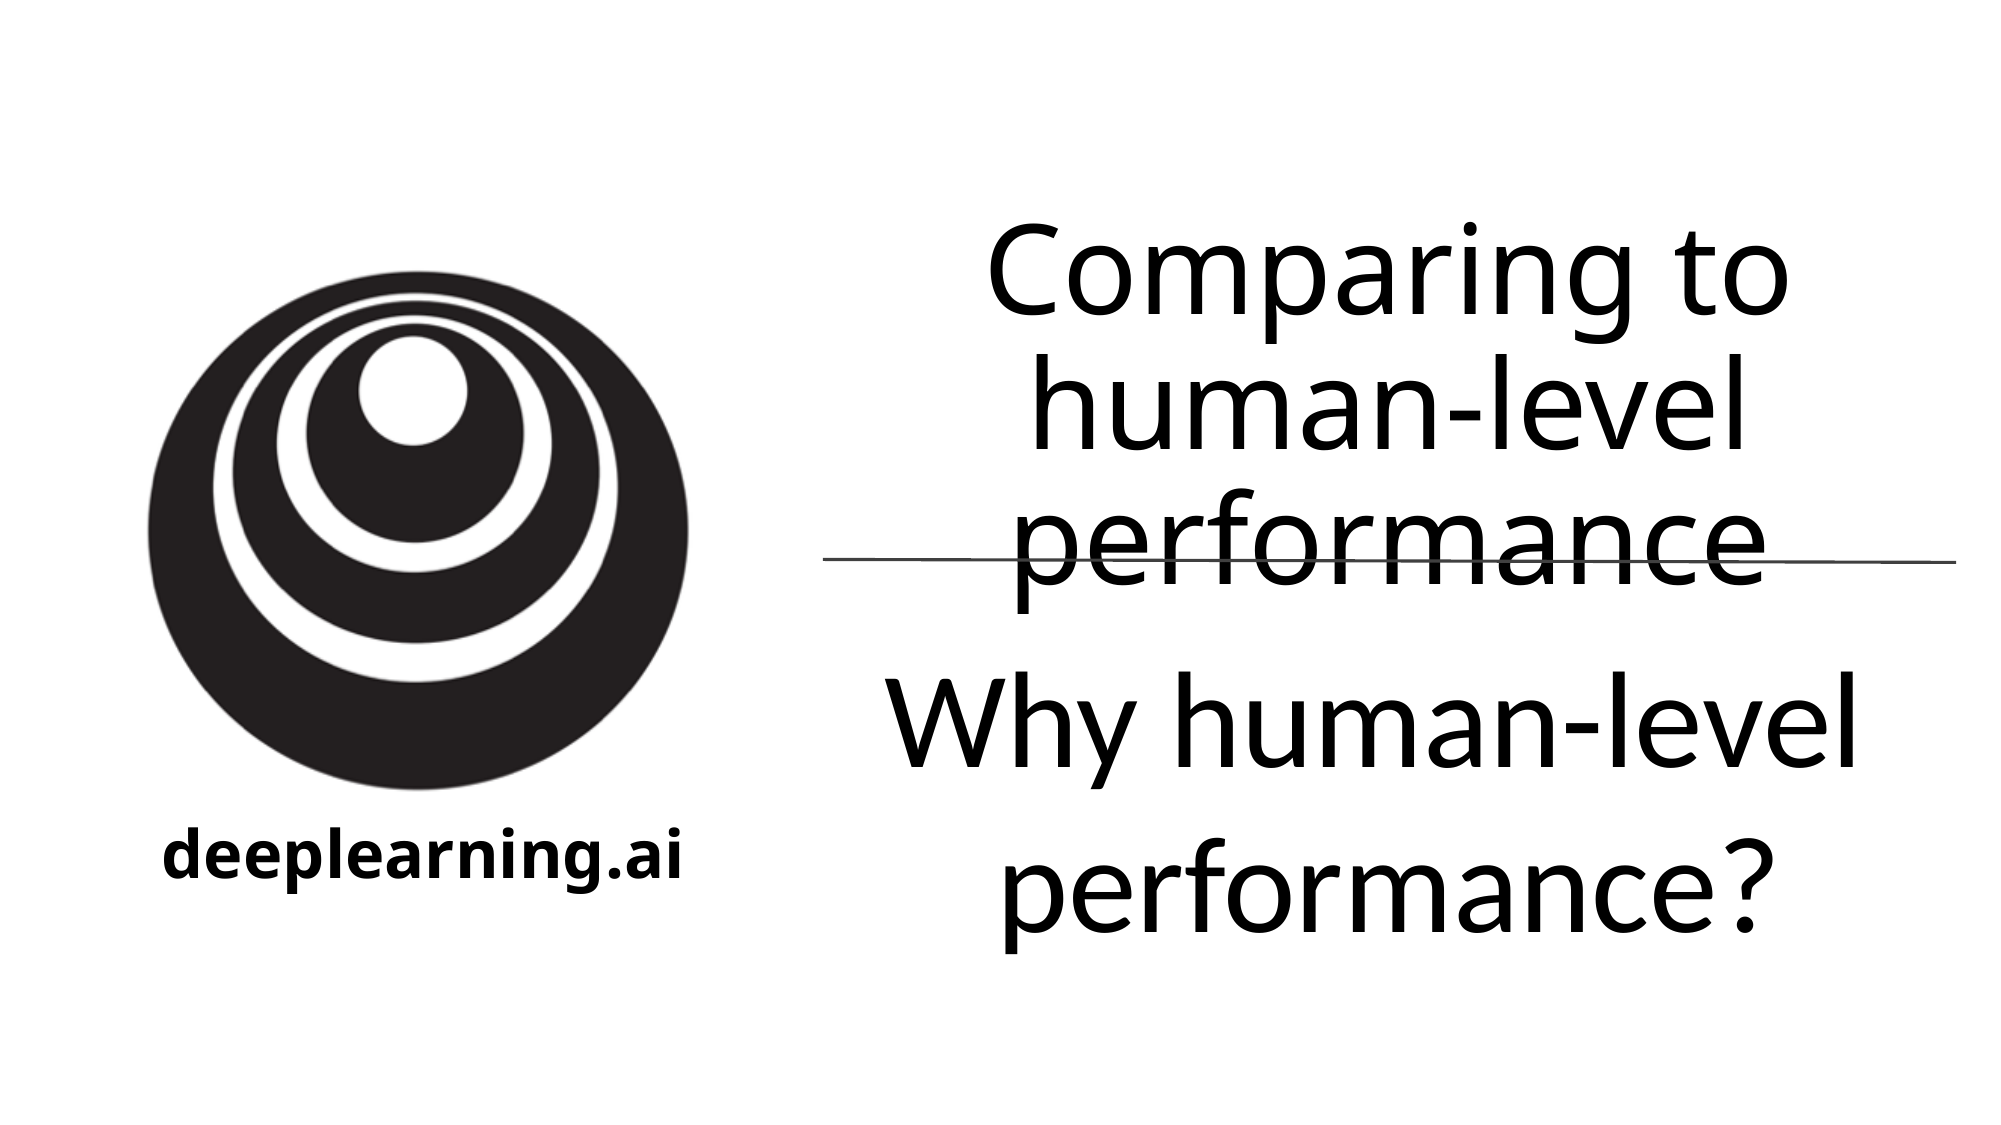

# Comparing to human-level performance
deeplearning.ai
Why human-level
performance?